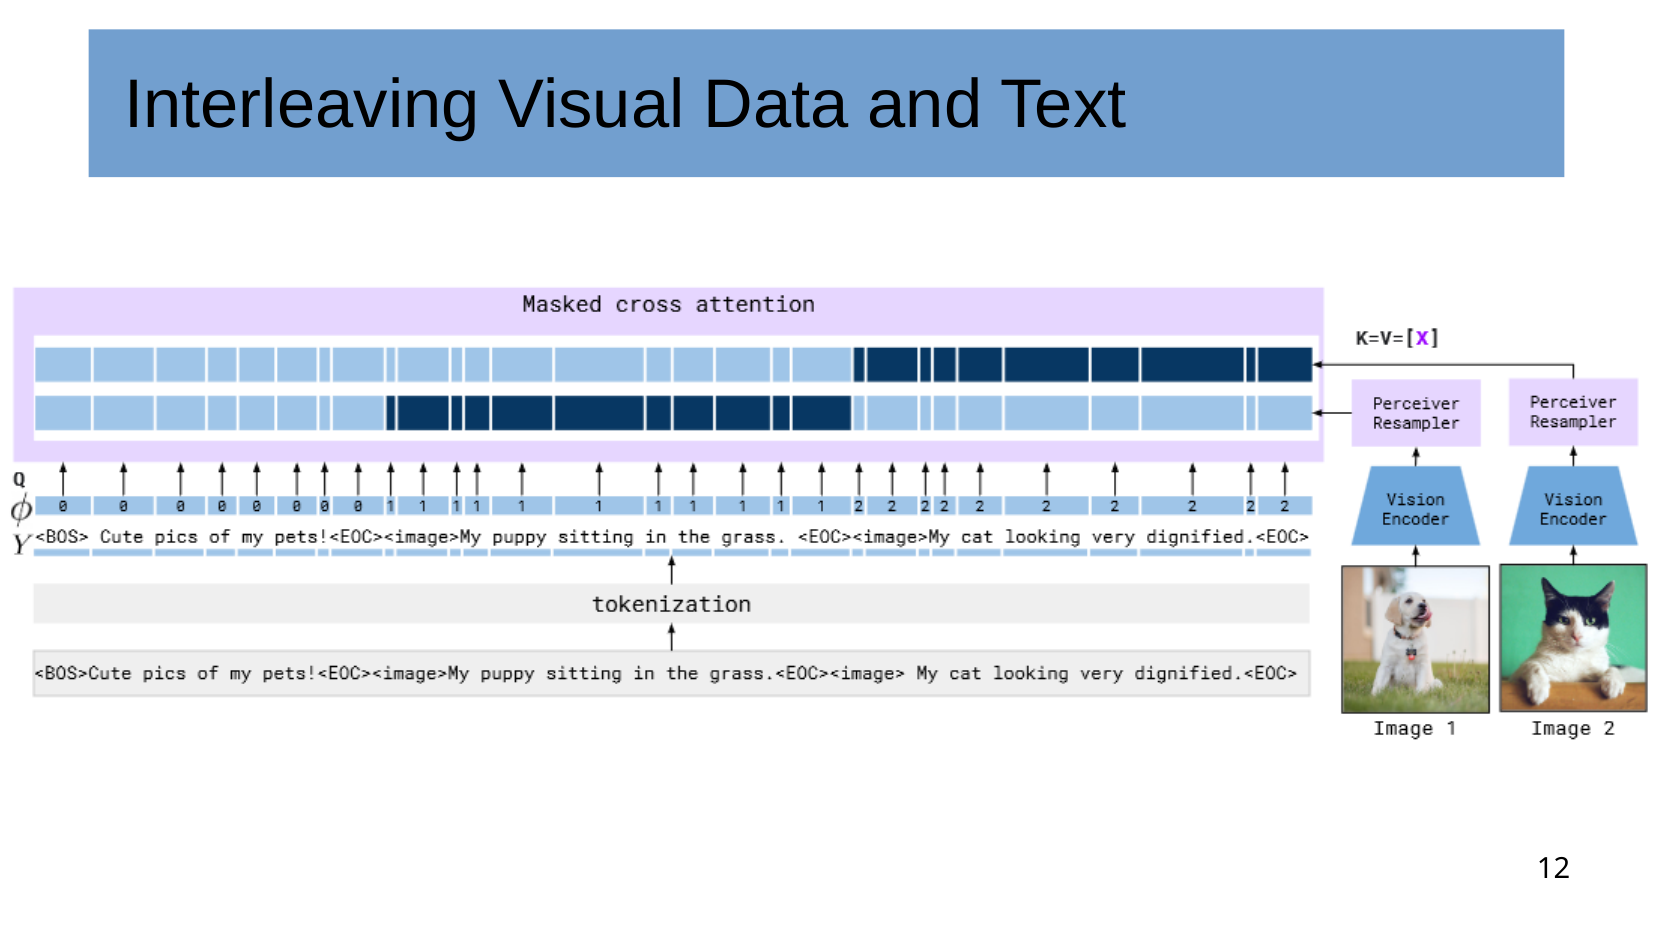

# Interleaving Visual Data and Text
12